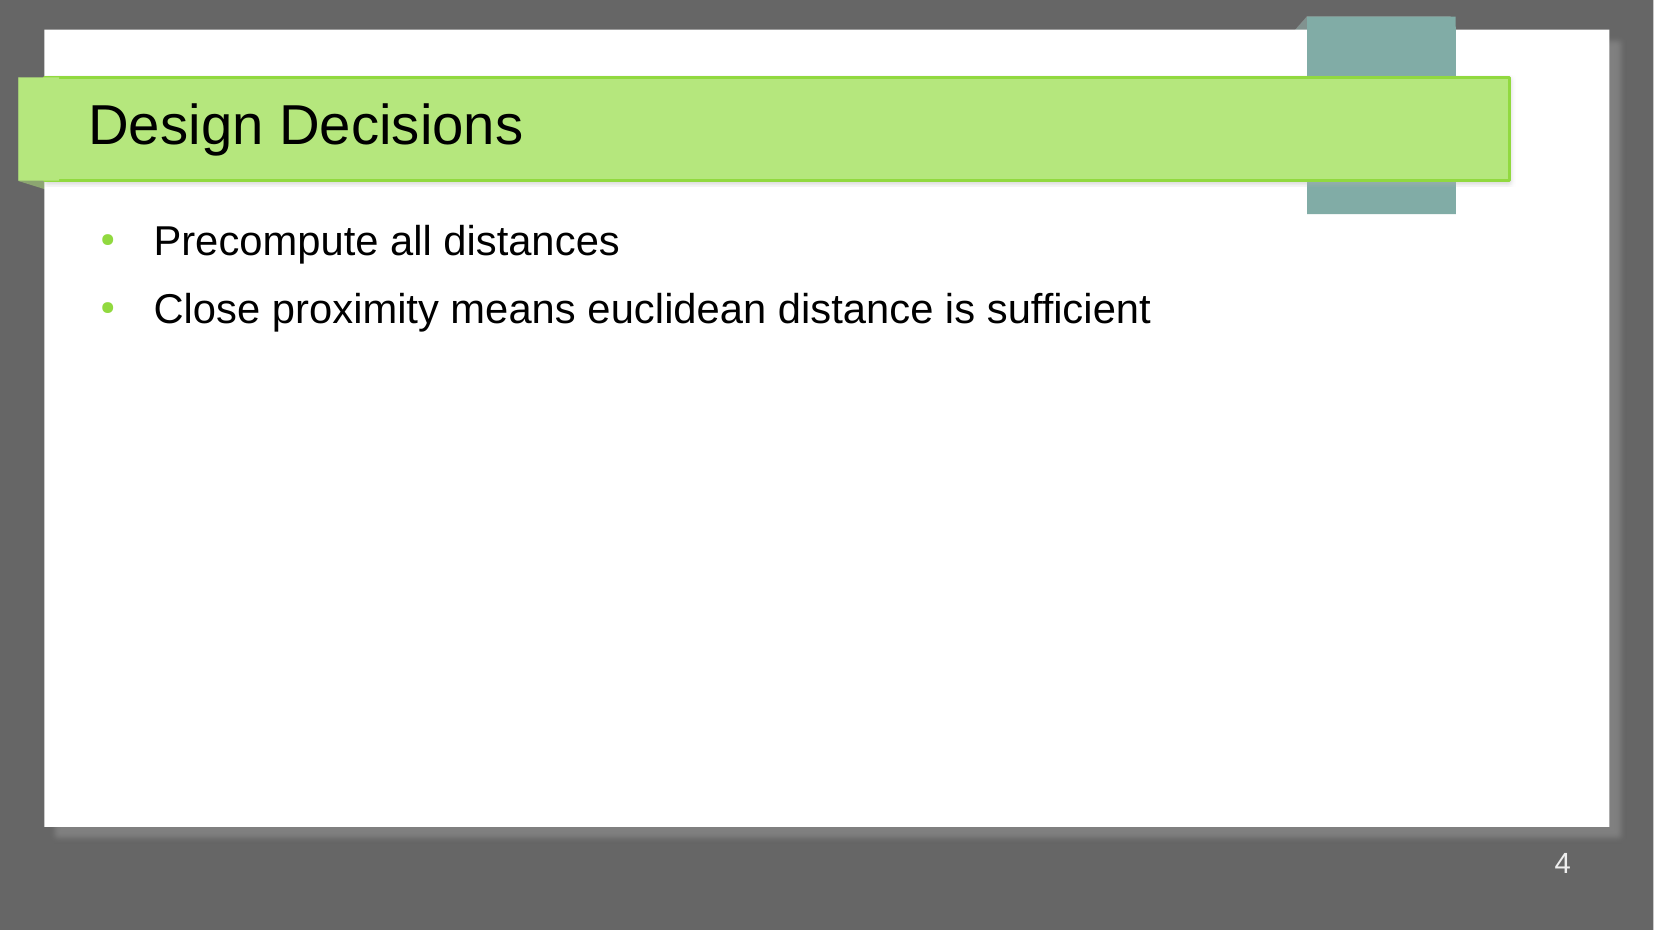

# Design Decisions
Precompute all distances
Close proximity means euclidean distance is sufficient
4